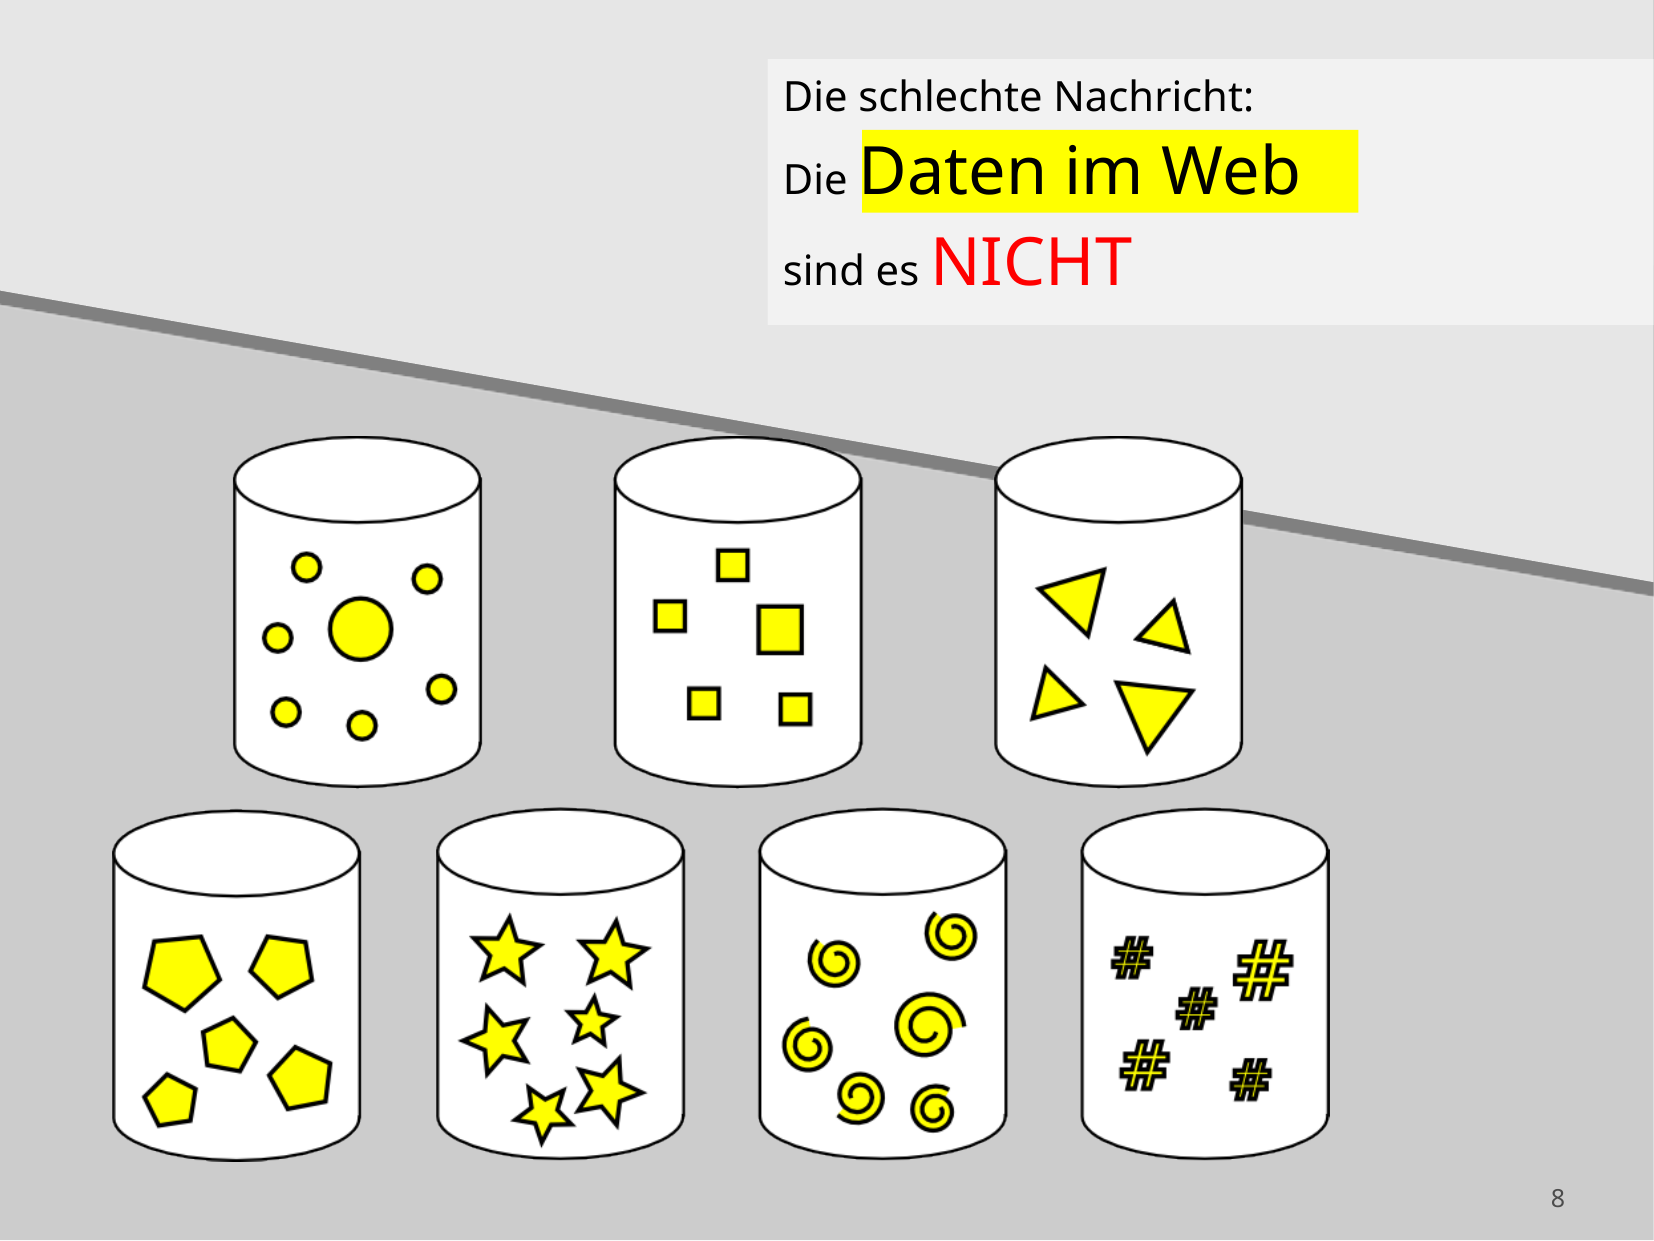

Die schlechte Nachricht:
Die Daten im Web
sind es NICHT